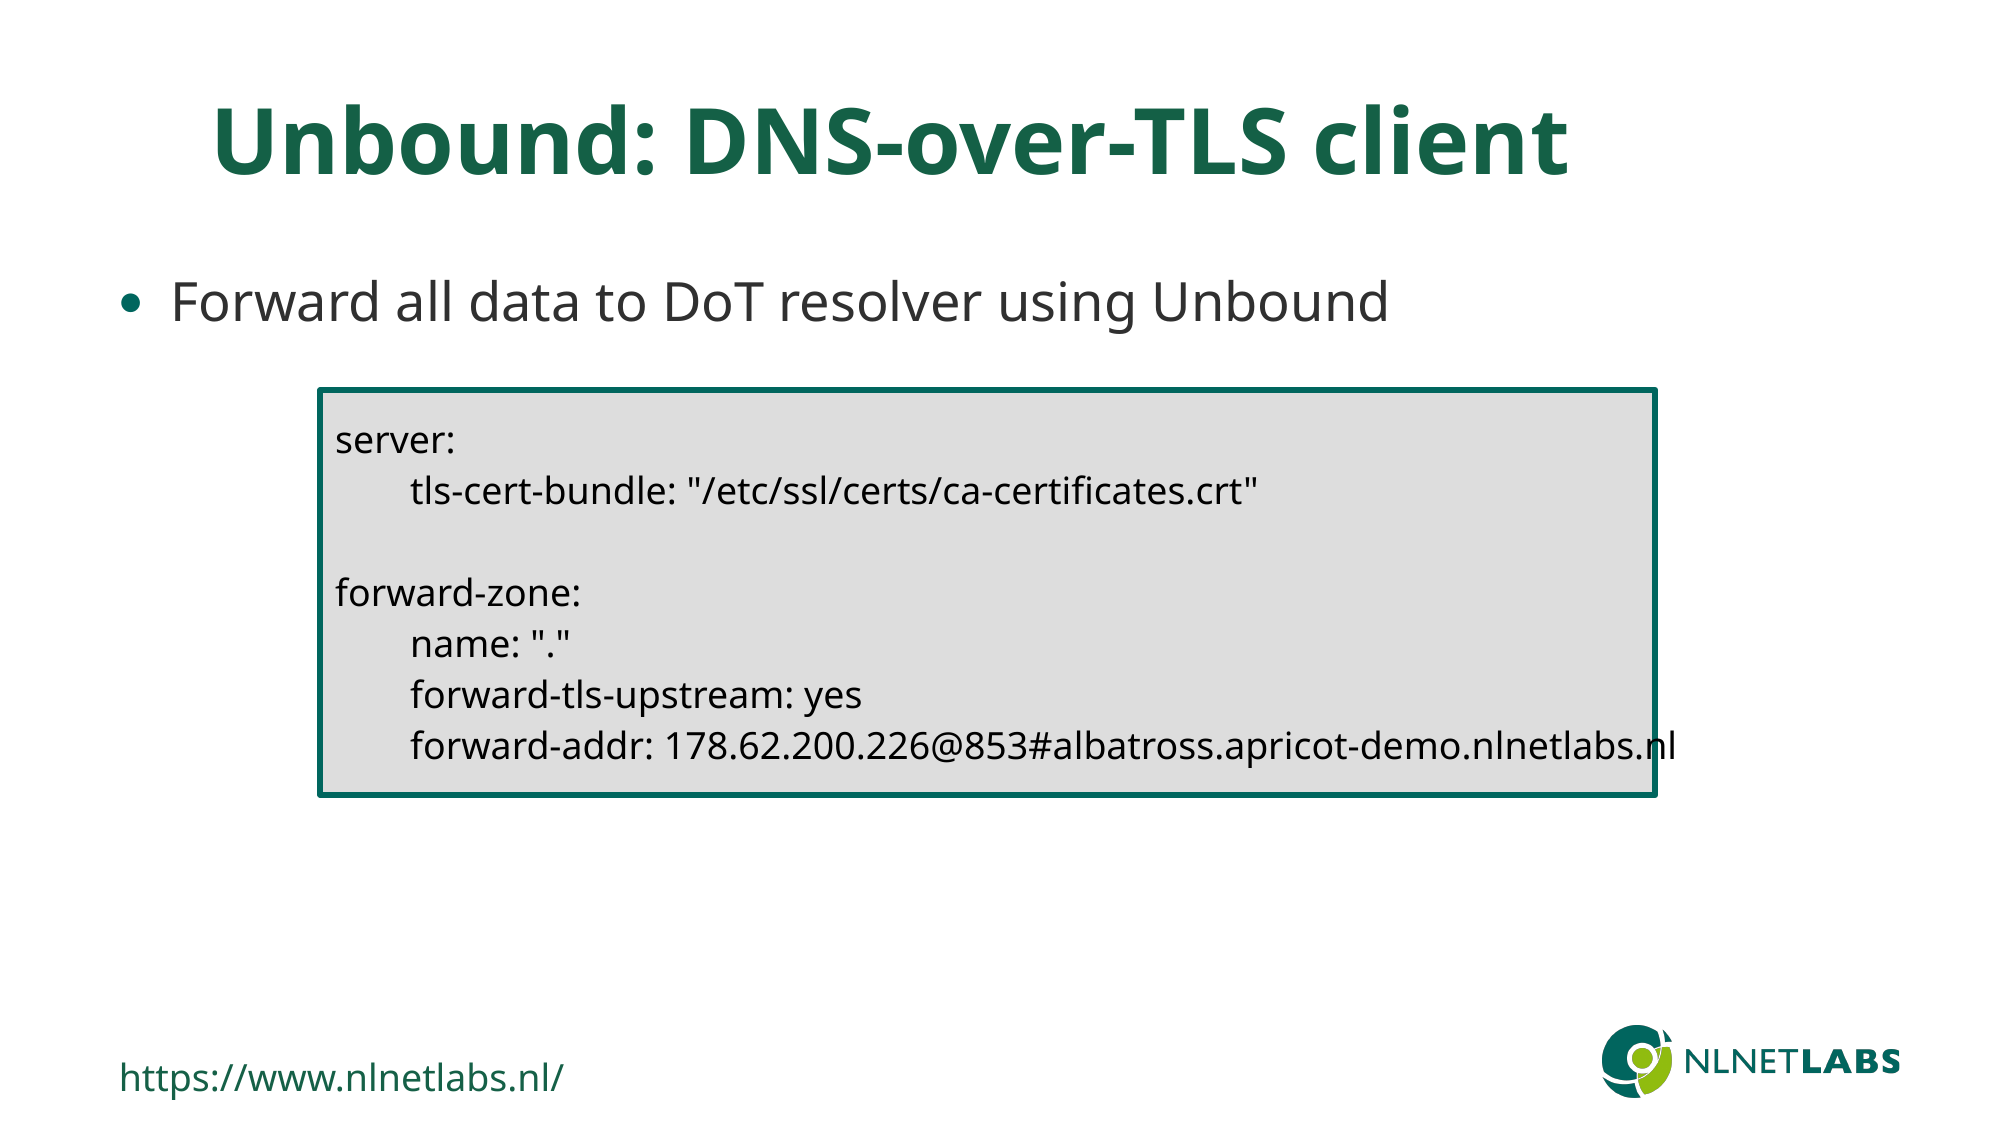

# Unbound: DNS-over-TLS client
Forward all data to DoT resolver using Unbound
server:
	tls-cert-bundle: "/etc/ssl/certs/ca-certificates.crt"
forward-zone:
	name: "."
	forward-tls-upstream: yes
	forward-addr: 178.62.200.226@853#albatross.apricot-demo.nlnetlabs.nl